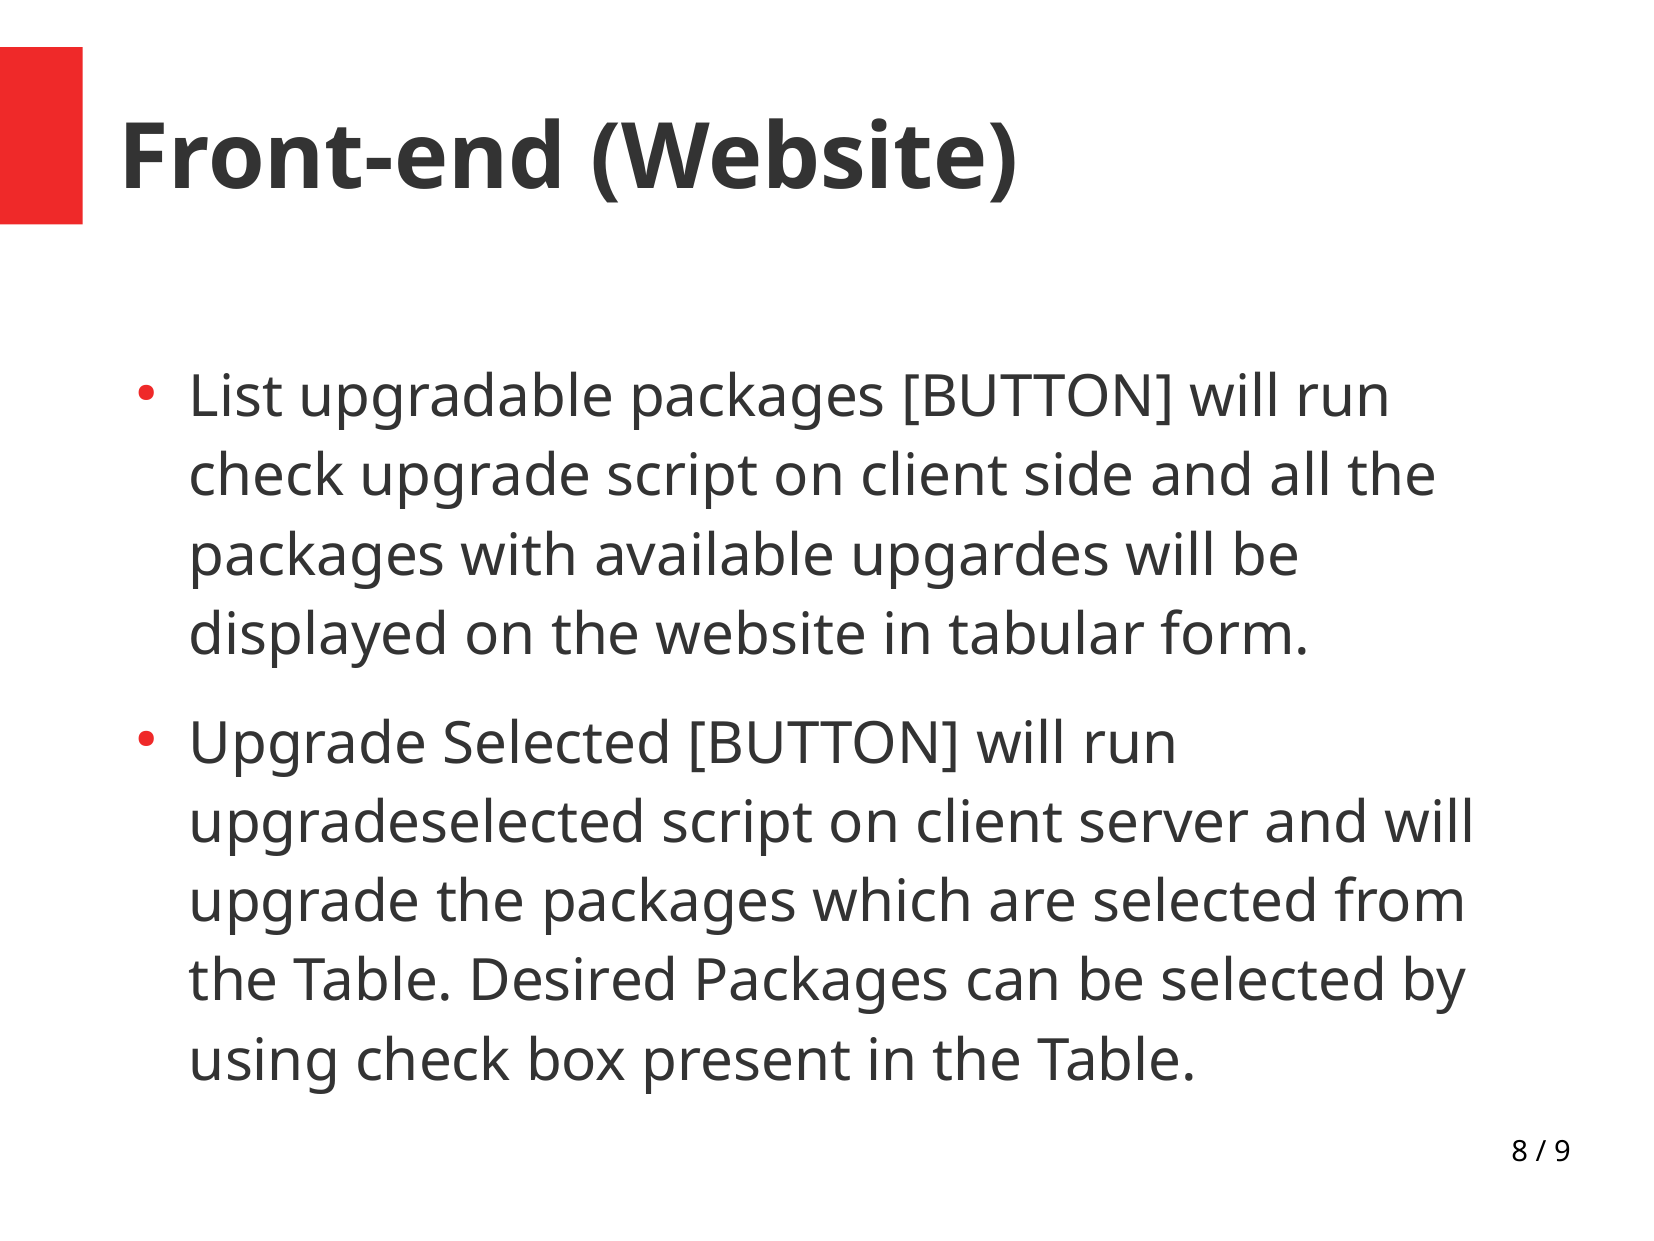

# Front-end (Website)
List upgradable packages [BUTTON] will run check upgrade script on client side and all the packages with available upgardes will be displayed on the website in tabular form.
Upgrade Selected [BUTTON] will run upgradeselected script on client server and will upgrade the packages which are selected from the Table. Desired Packages can be selected by using check box present in the Table.
8